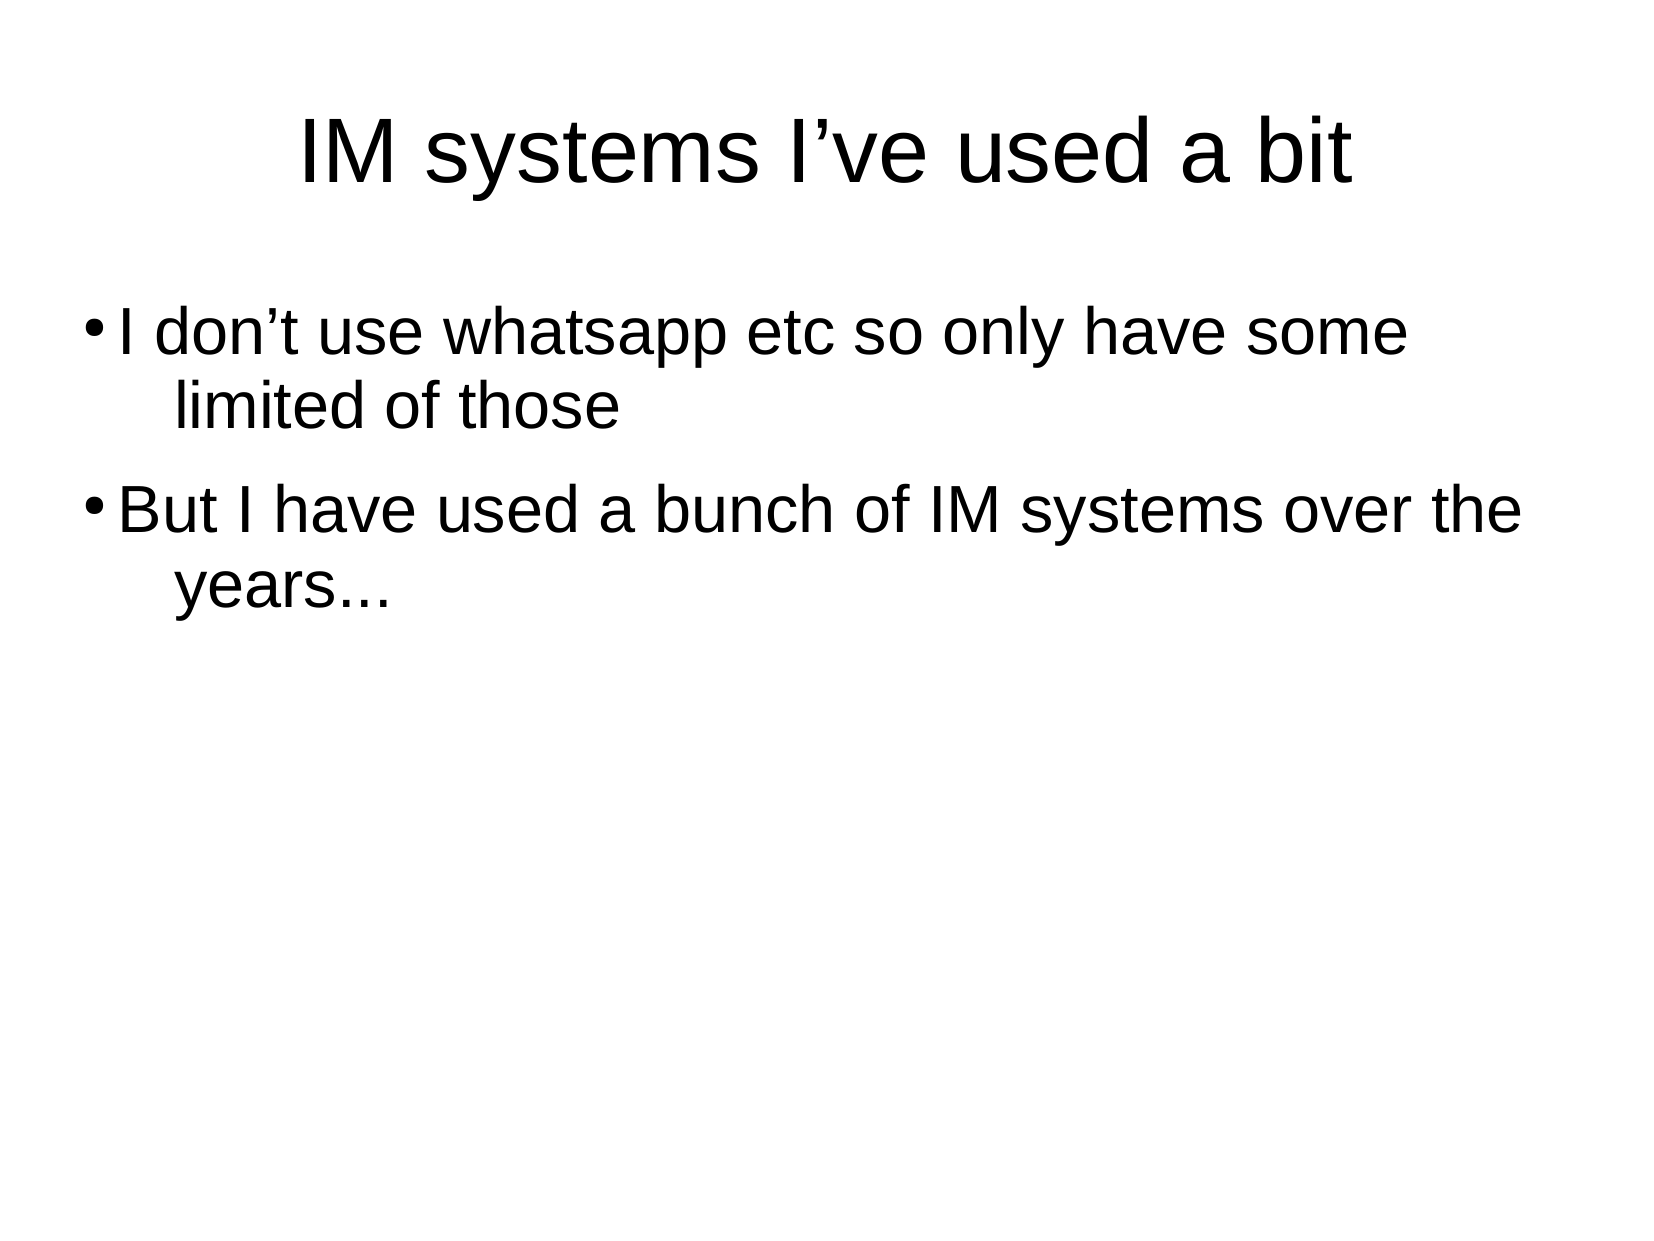

# IM systems I’ve used a bit
I don’t use whatsapp etc so only have some limited of those
But I have used a bunch of IM systems over the years...